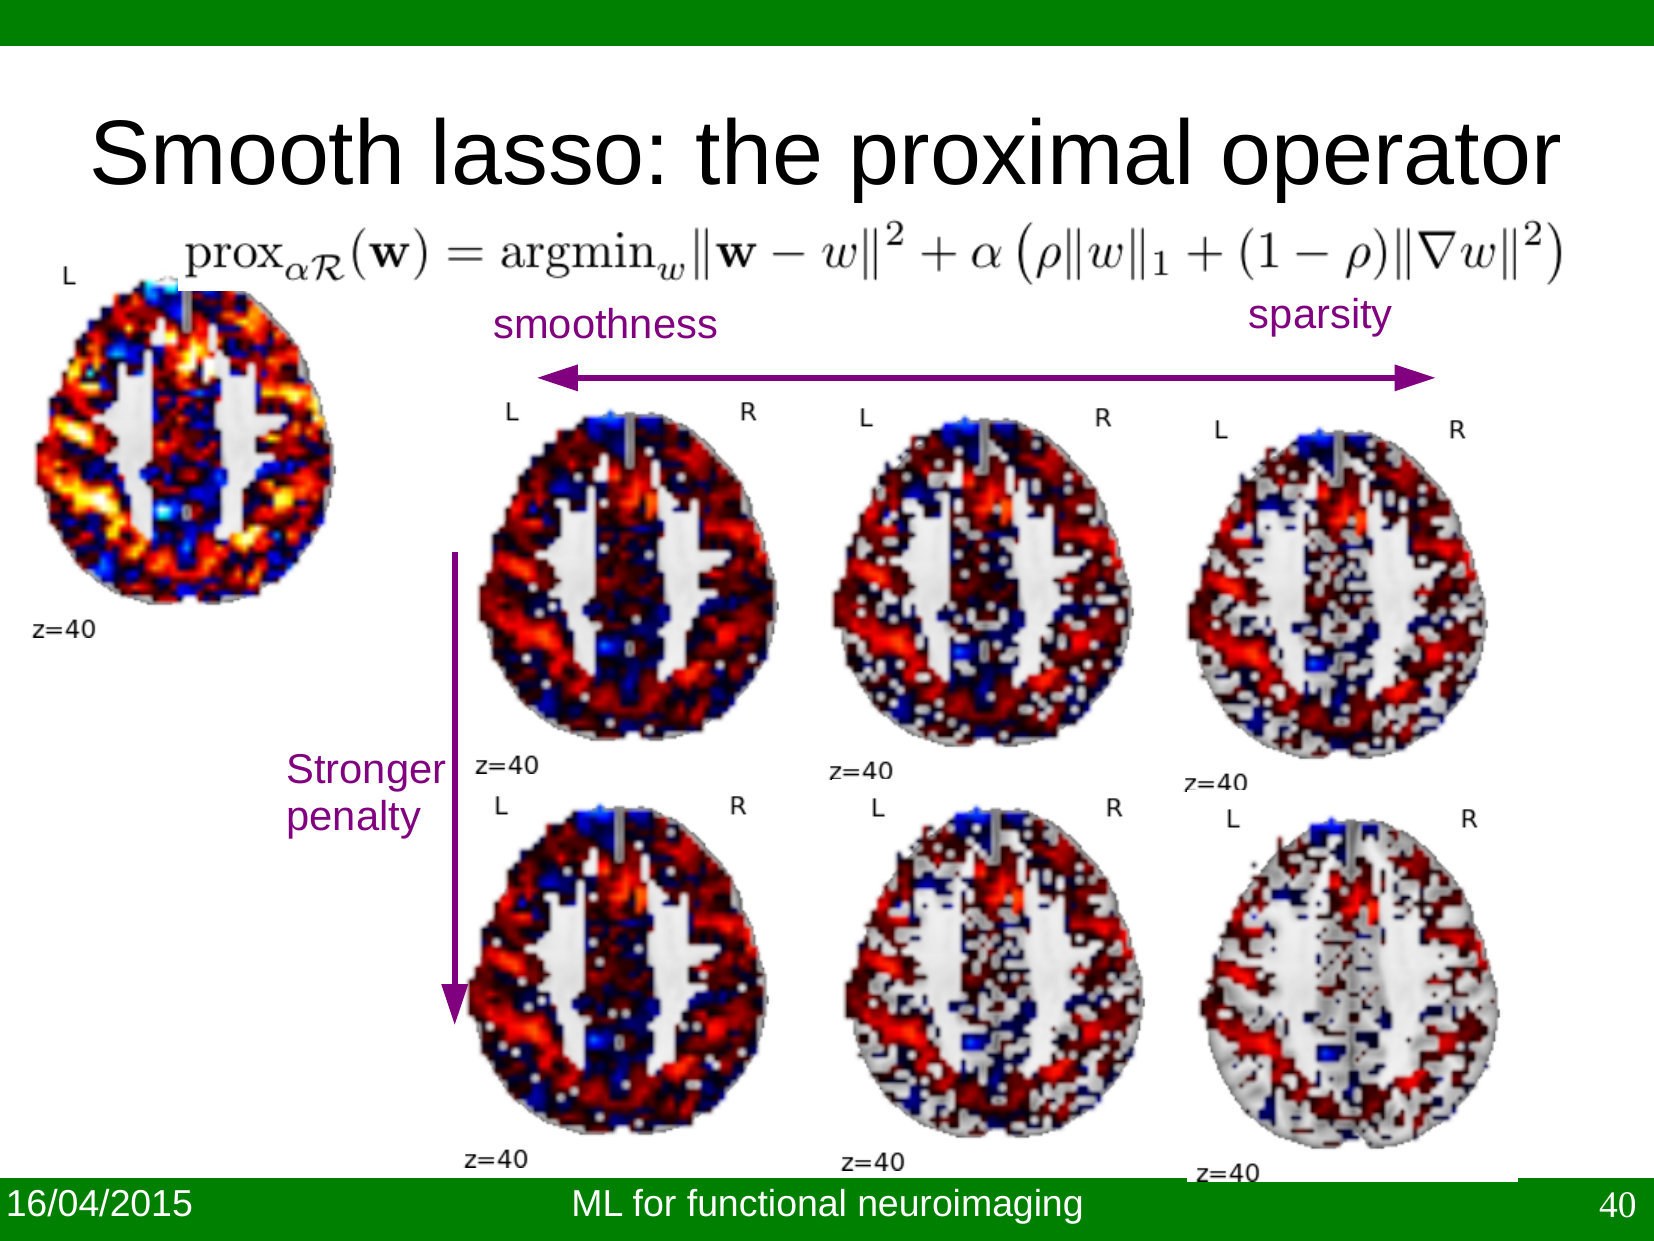

# Smooth lasso: the proximal operator
sparsity
smoothness
Stronger penalty
40